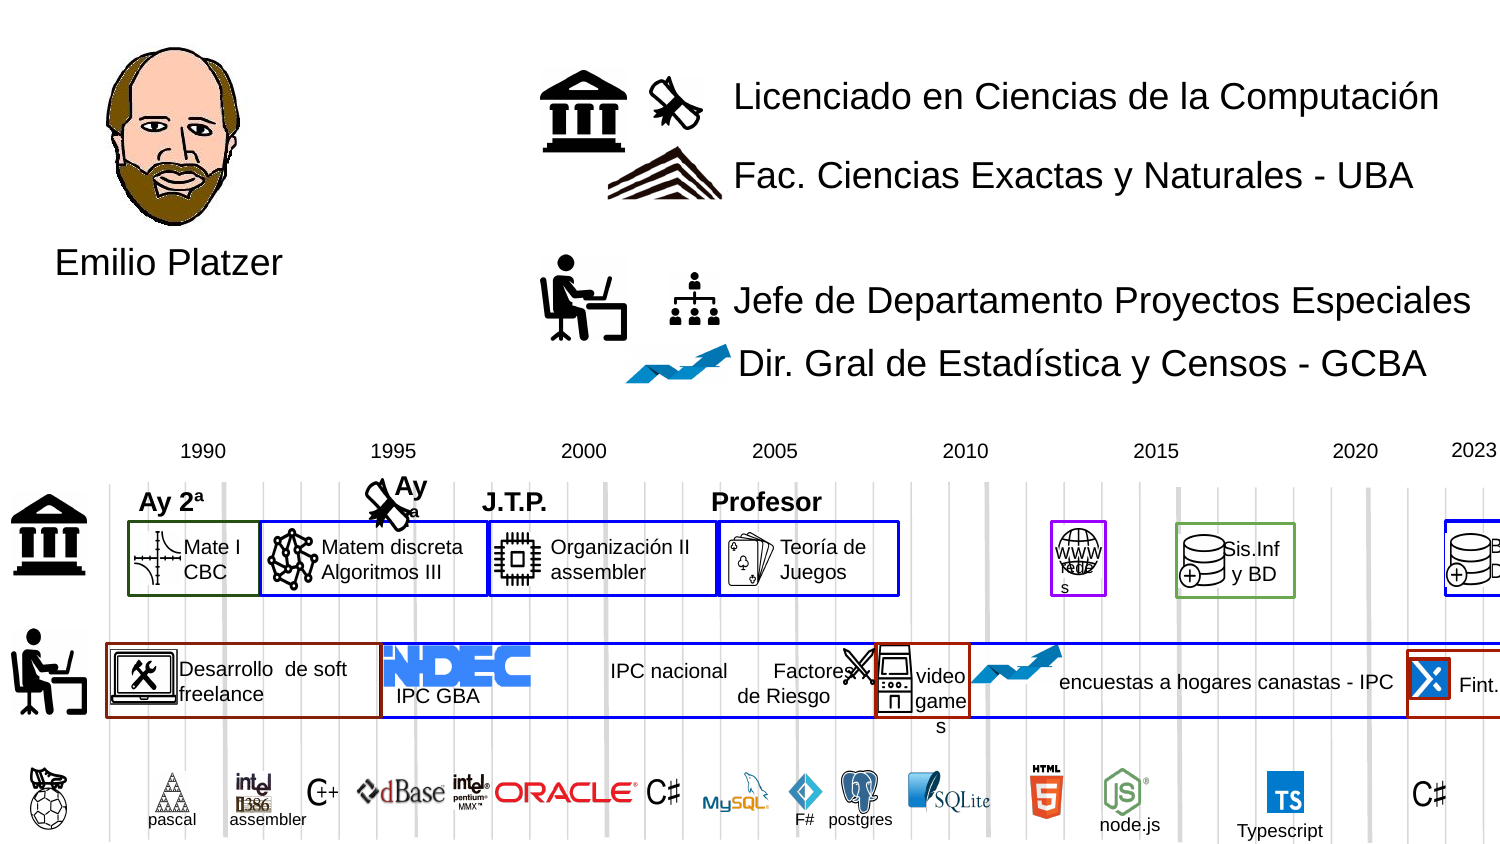

Licenciado en Ciencias de la Computación
Fac. Ciencias Exactas y Naturales - UBA
Emilio Platzer
Jefe de Departamento Proyectos Especiales
Dir. Gral de Estadística y Censos - GCBA
2023
1990
1995
2000
2005
2010
2015
2020
Ay 2ª
Ay 1ª
J.T.P.
Profesor
 B
 D
 Mate I
 CBC
 Matem discreta
 Algoritmos III
 Organización II
 assembler
 Teoría de
 Juegos
 Sis.Inf
 y BD
redes
 Desarrollo de soft
 freelance
 IPC nacional Factores
IPC GBA de Riesgo
 encuestas a hogares canastas - IPC
video
games
Fint.
pascal assembler
F# postgres
node.js
Typescript